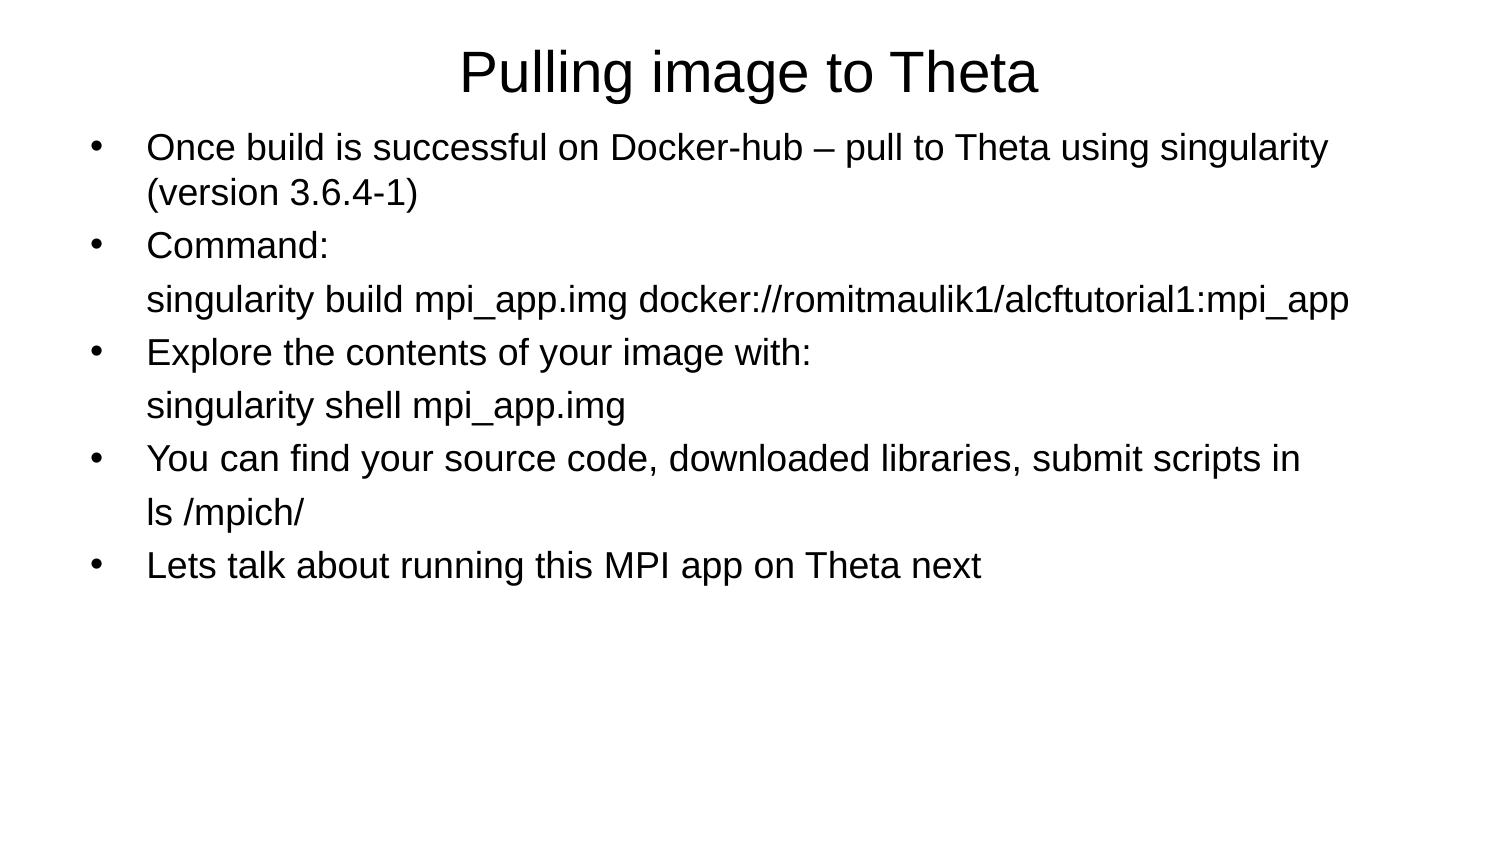

# Pulling image to Theta
Once build is successful on Docker-hub – pull to Theta using singularity (version 3.6.4-1)
Command:
singularity build mpi_app.img docker://romitmaulik1/alcftutorial1:mpi_app
Explore the contents of your image with:
singularity shell mpi_app.img
You can find your source code, downloaded libraries, submit scripts in
ls /mpich/
Lets talk about running this MPI app on Theta next